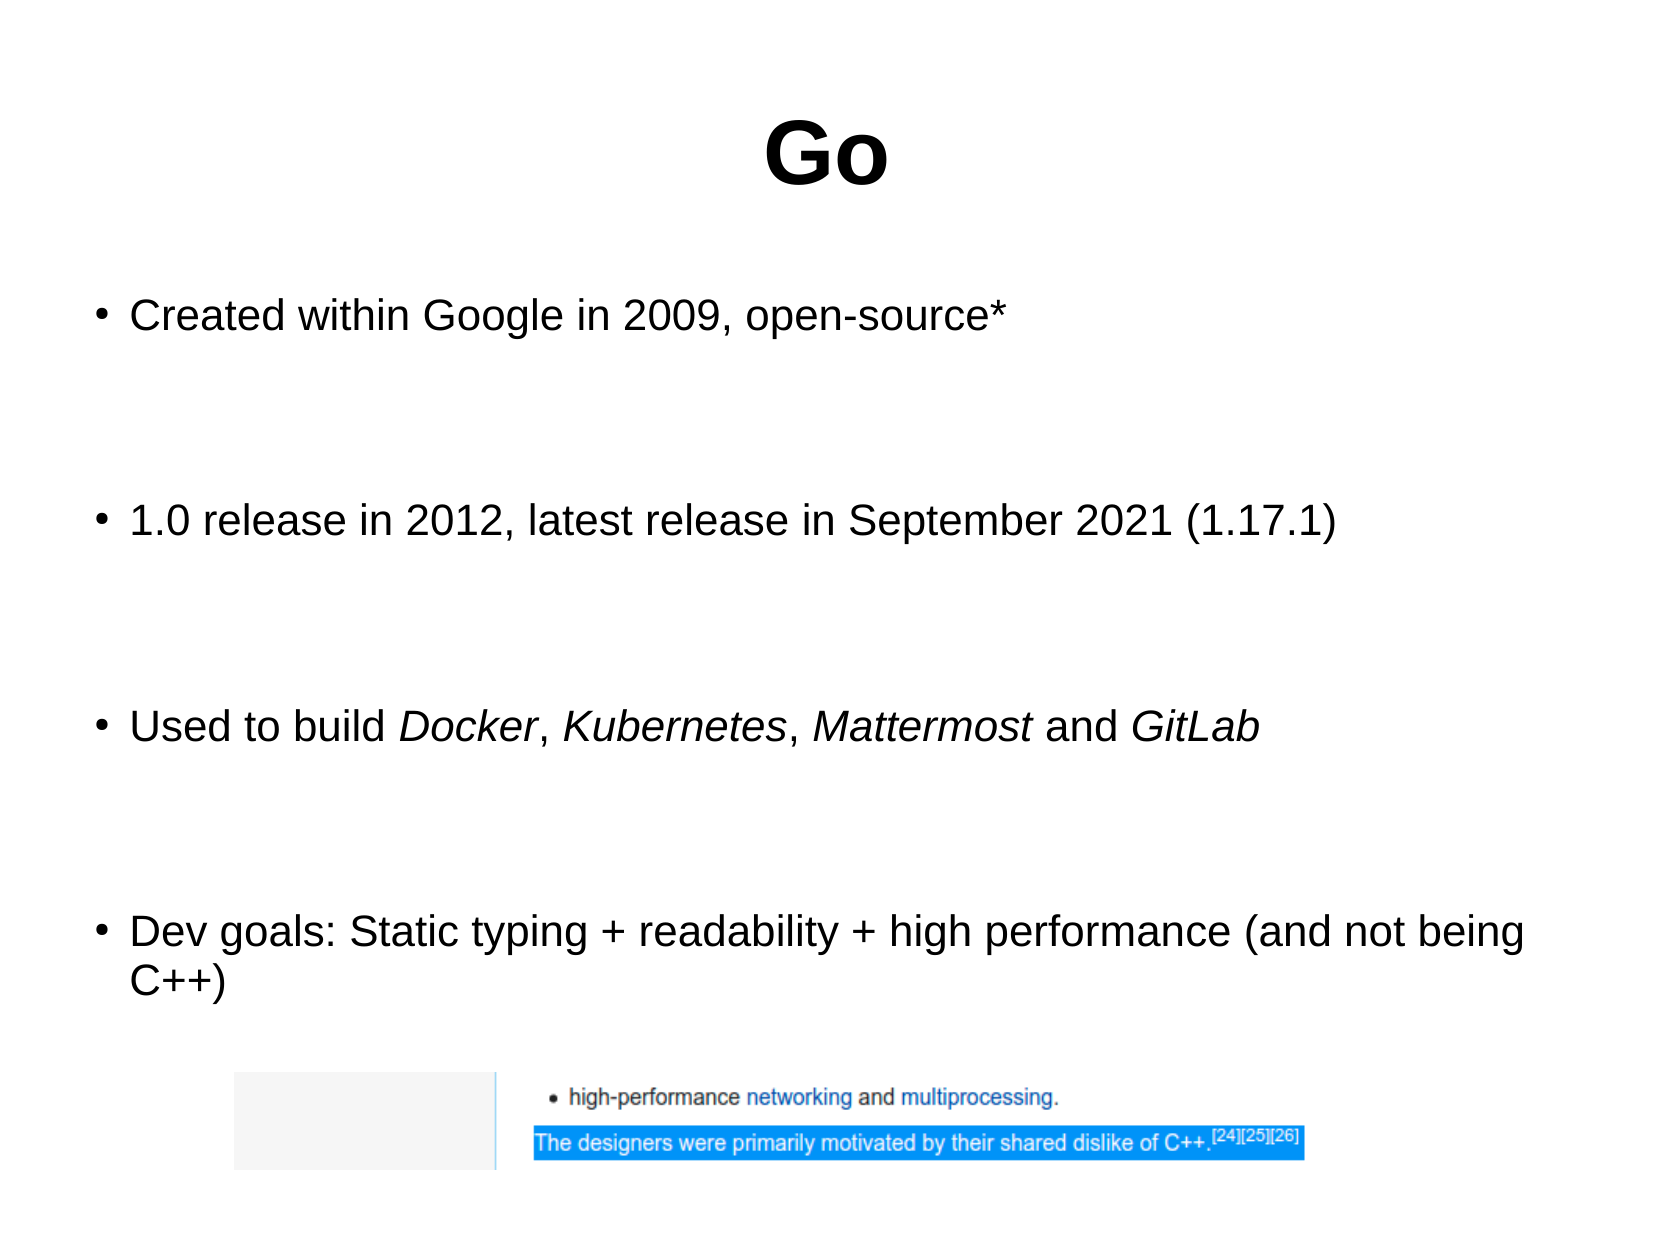

# Go
Created within Google in 2009, open-source*
1.0 release in 2012, latest release in September 2021 (1.17.1)
Used to build Docker, Kubernetes, Mattermost and GitLab
Dev goals: Static typing + readability + high performance (and not being C++)